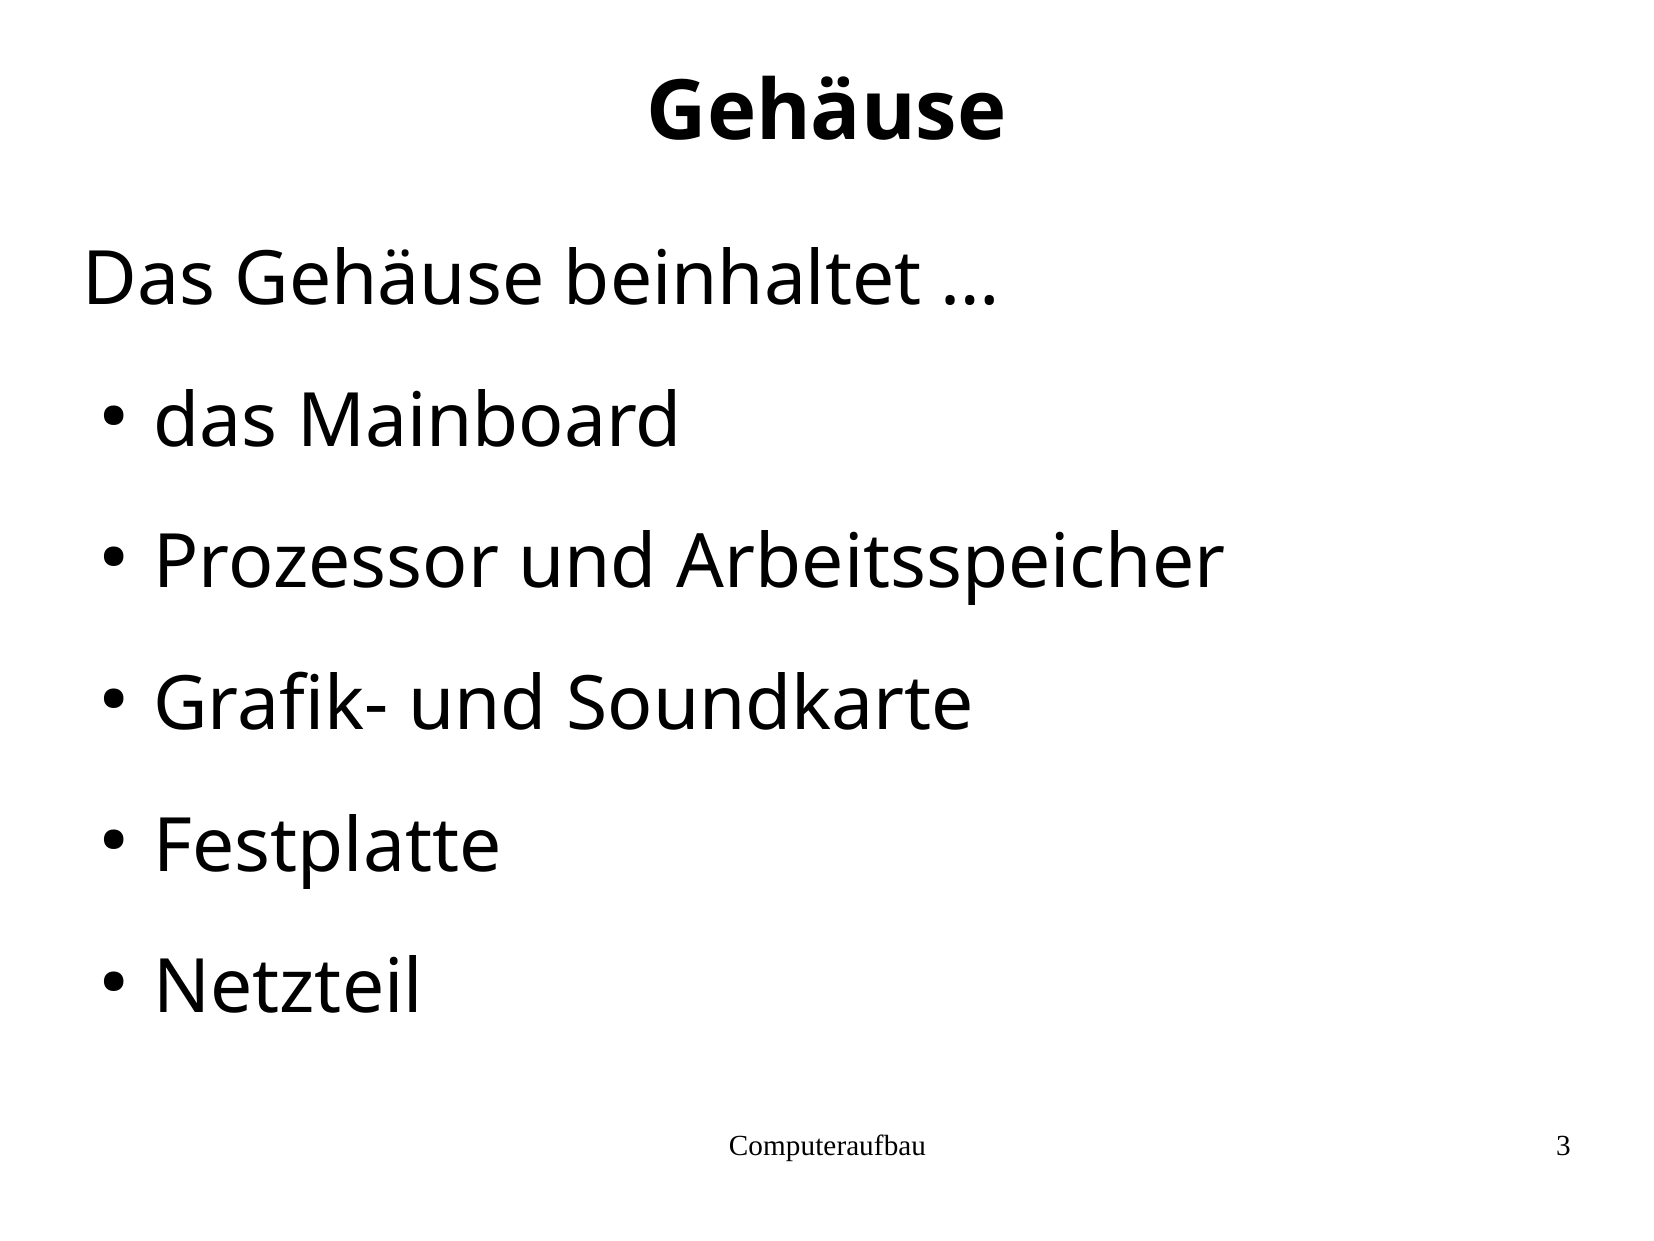

# Gehäuse
Das Gehäuse beinhaltet …
das Mainboard
Prozessor und Arbeitsspeicher
Grafik- und Soundkarte
Festplatte
Netzteil
Computeraufbau
3